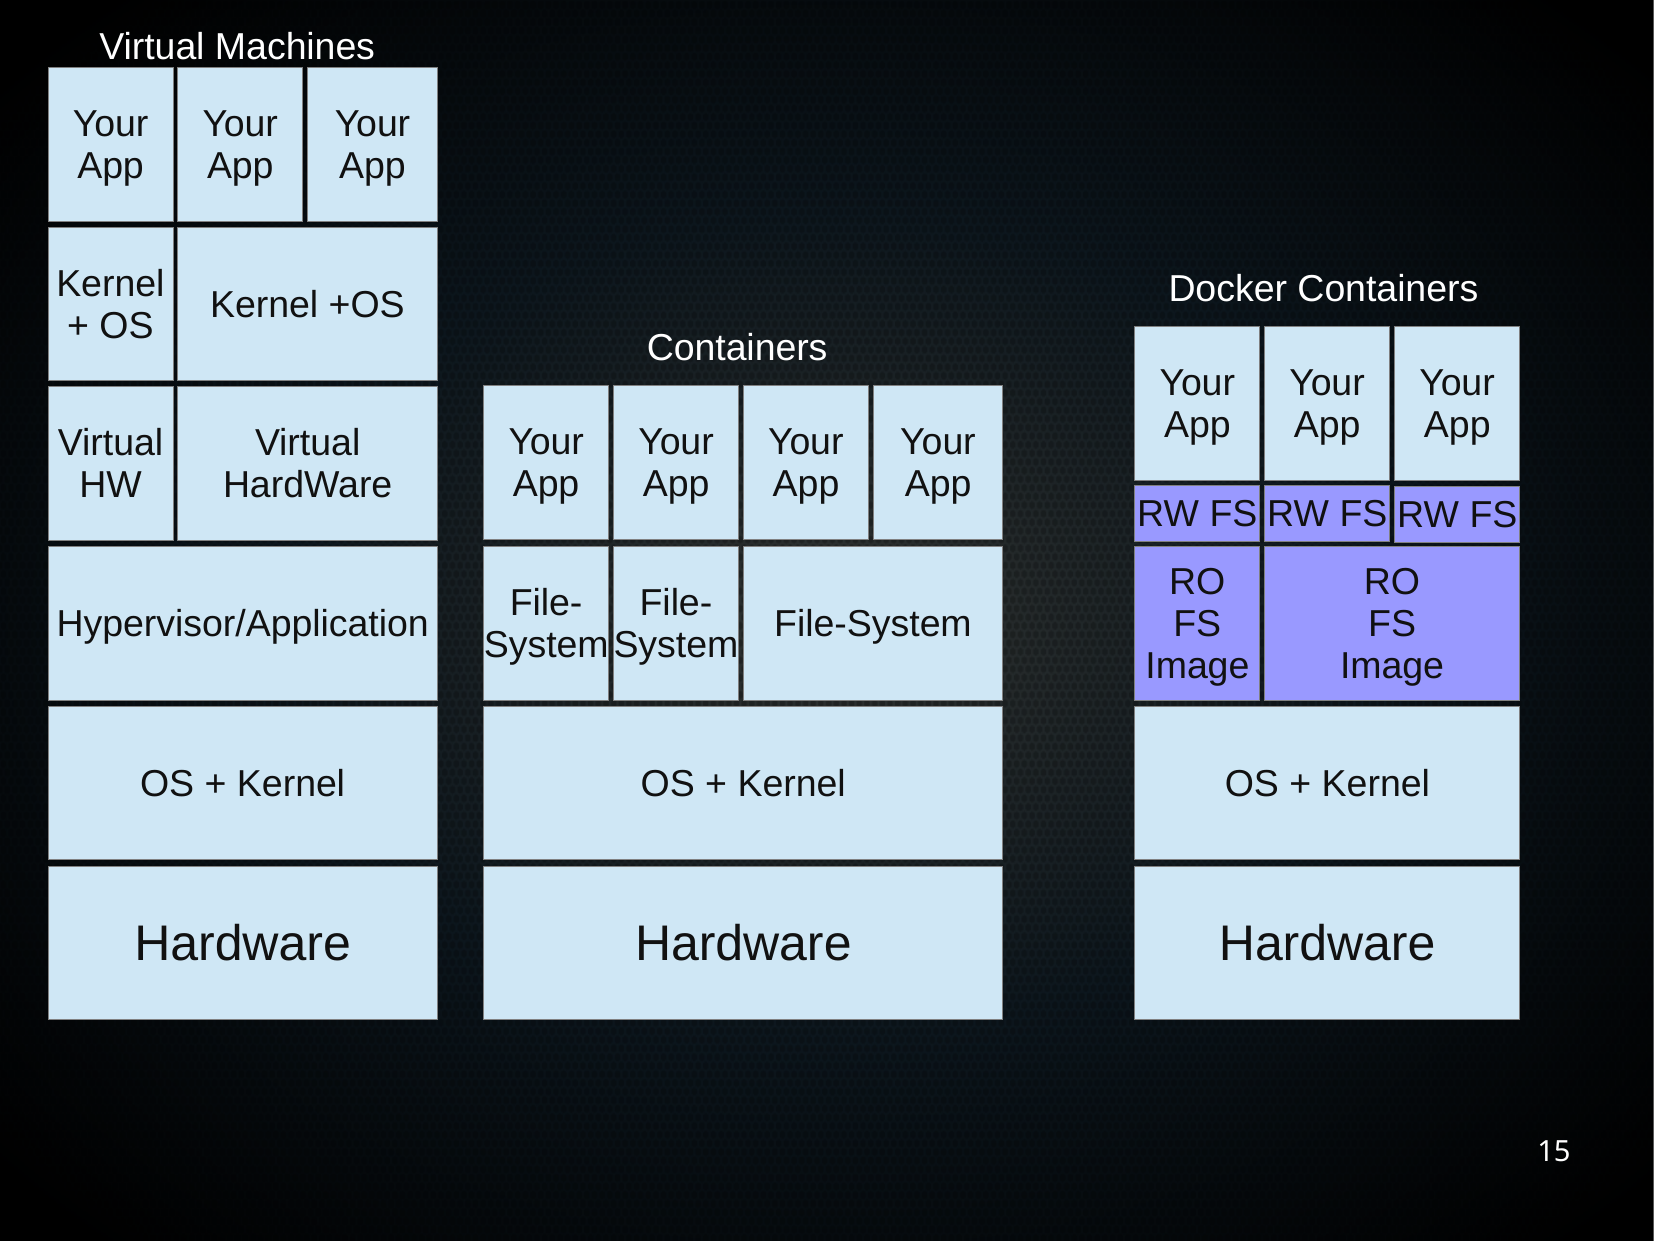

Virtual Machines
Your
App
Your
App
Your
App
Kernel
+ OS
Kernel +OS
Docker Containers
Containers
Your
App
Your
App
Your
App
Your
App
Your
App
Your
App
Your
App
Virtual
HW
Virtual
HardWare
RW FS
RW FS
RW FS
Hypervisor/Application
File-
System
File-
System
File-System
RO
FS
Image
RO
FS
Image
OS + Kernel
OS + Kernel
OS + Kernel
Hardware
Hardware
Hardware
15